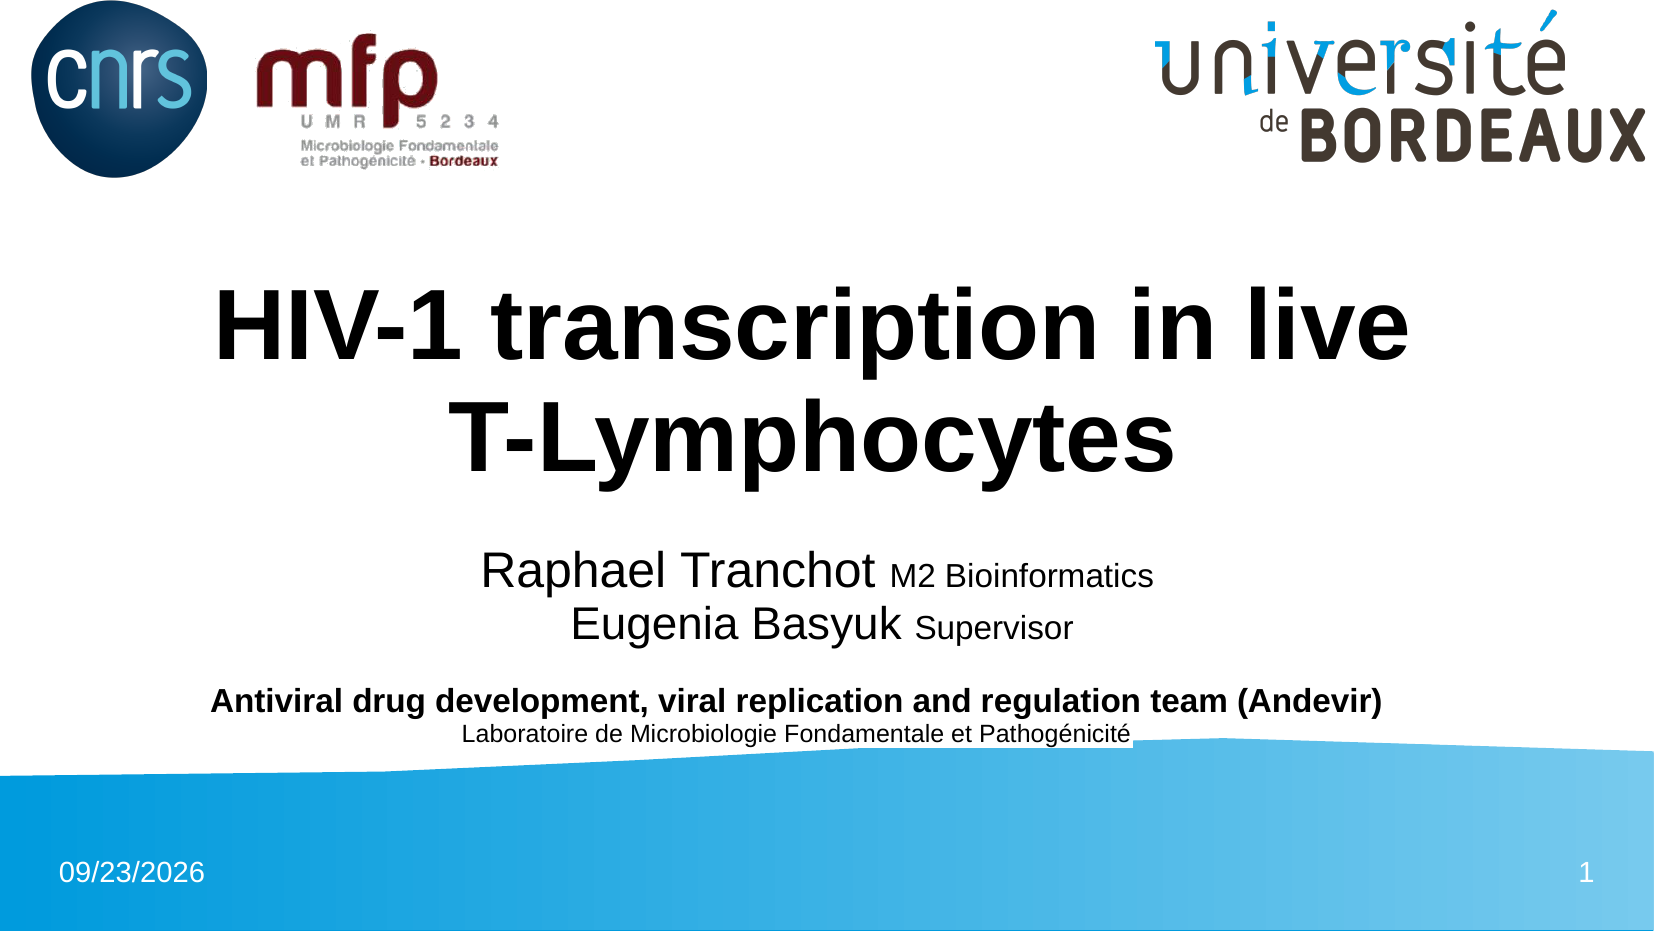

HIV-1 transcription in live
T-Lymphocytes
# Raphael Tranchot M2 Bioinformatics
Eugenia Basyuk Supervisor
Antiviral drug development, viral replication and regulation team (Andevir)
Laboratoire de Microbiologie Fondamentale et Pathogénicité